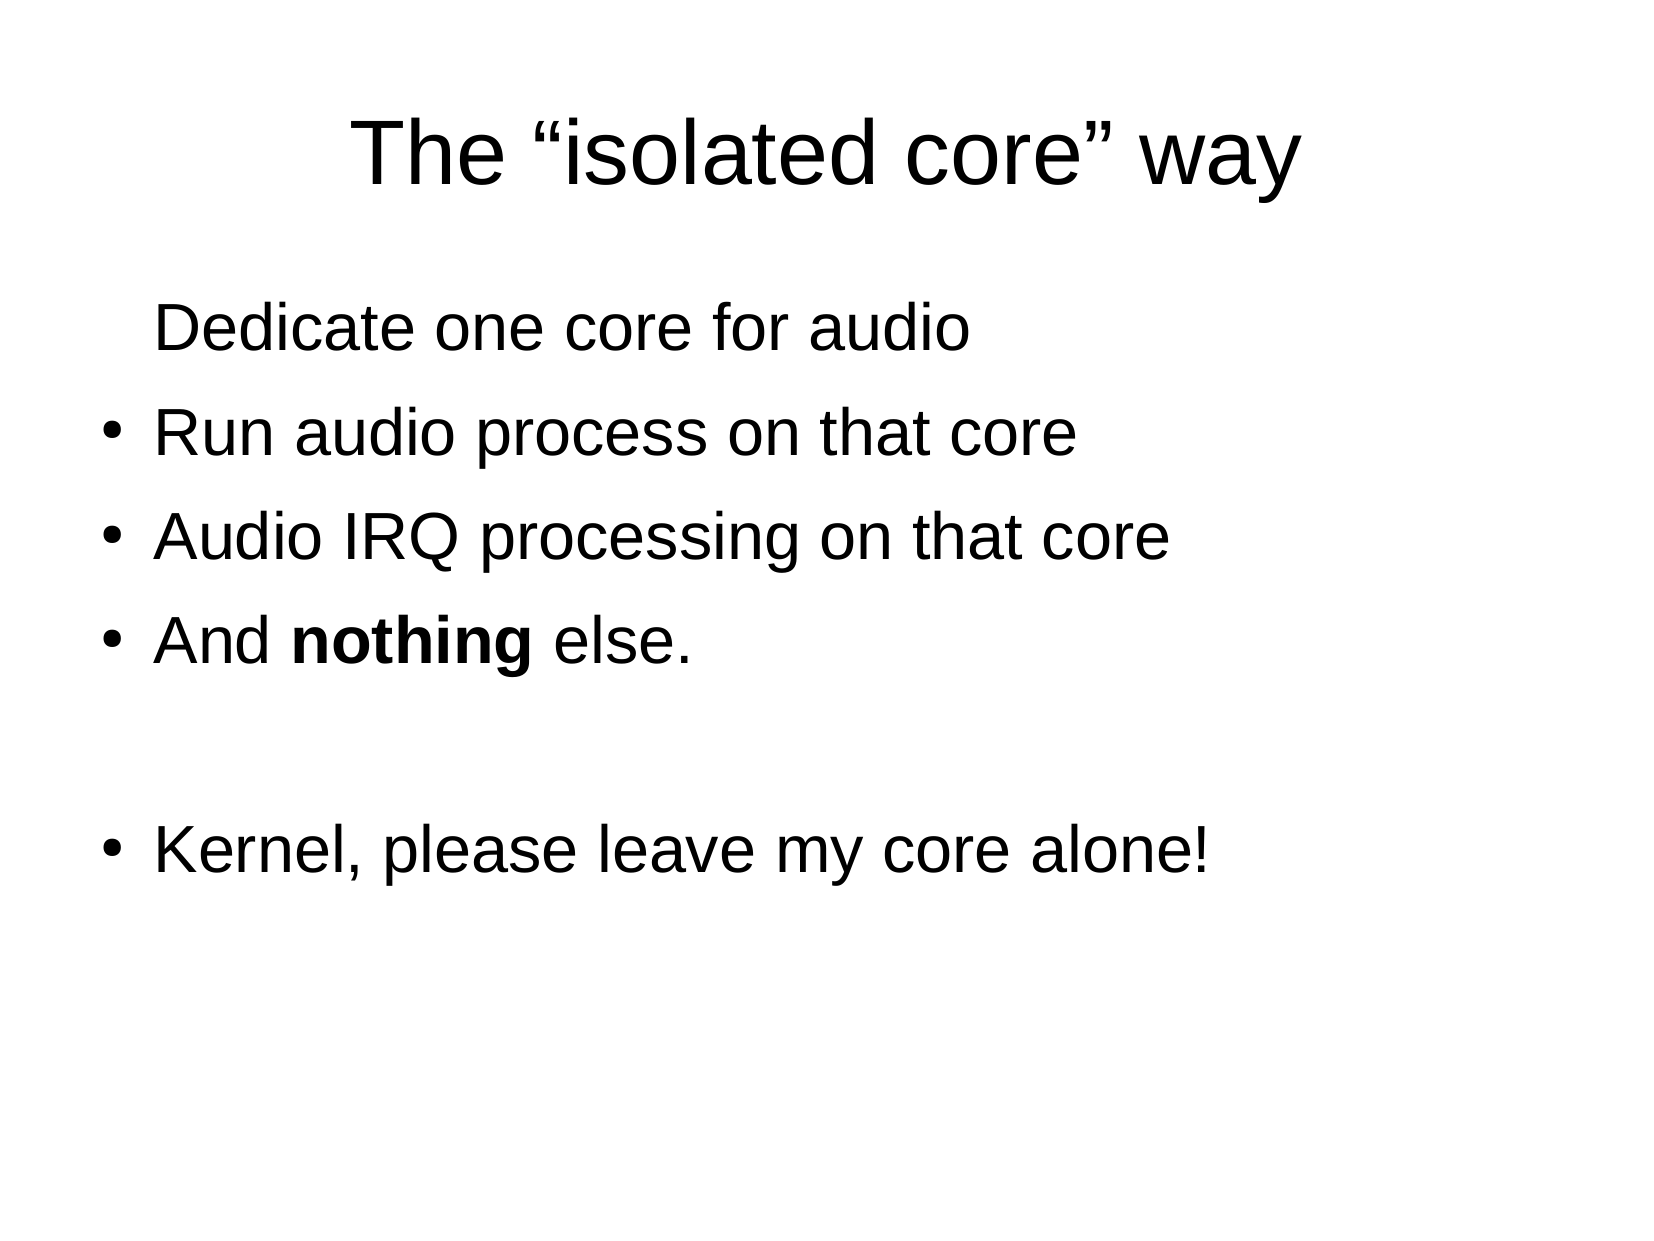

# The “isolated core” way
Dedicate one core for audio
Run audio process on that core
Audio IRQ processing on that core
And nothing else.
Kernel, please leave my core alone!